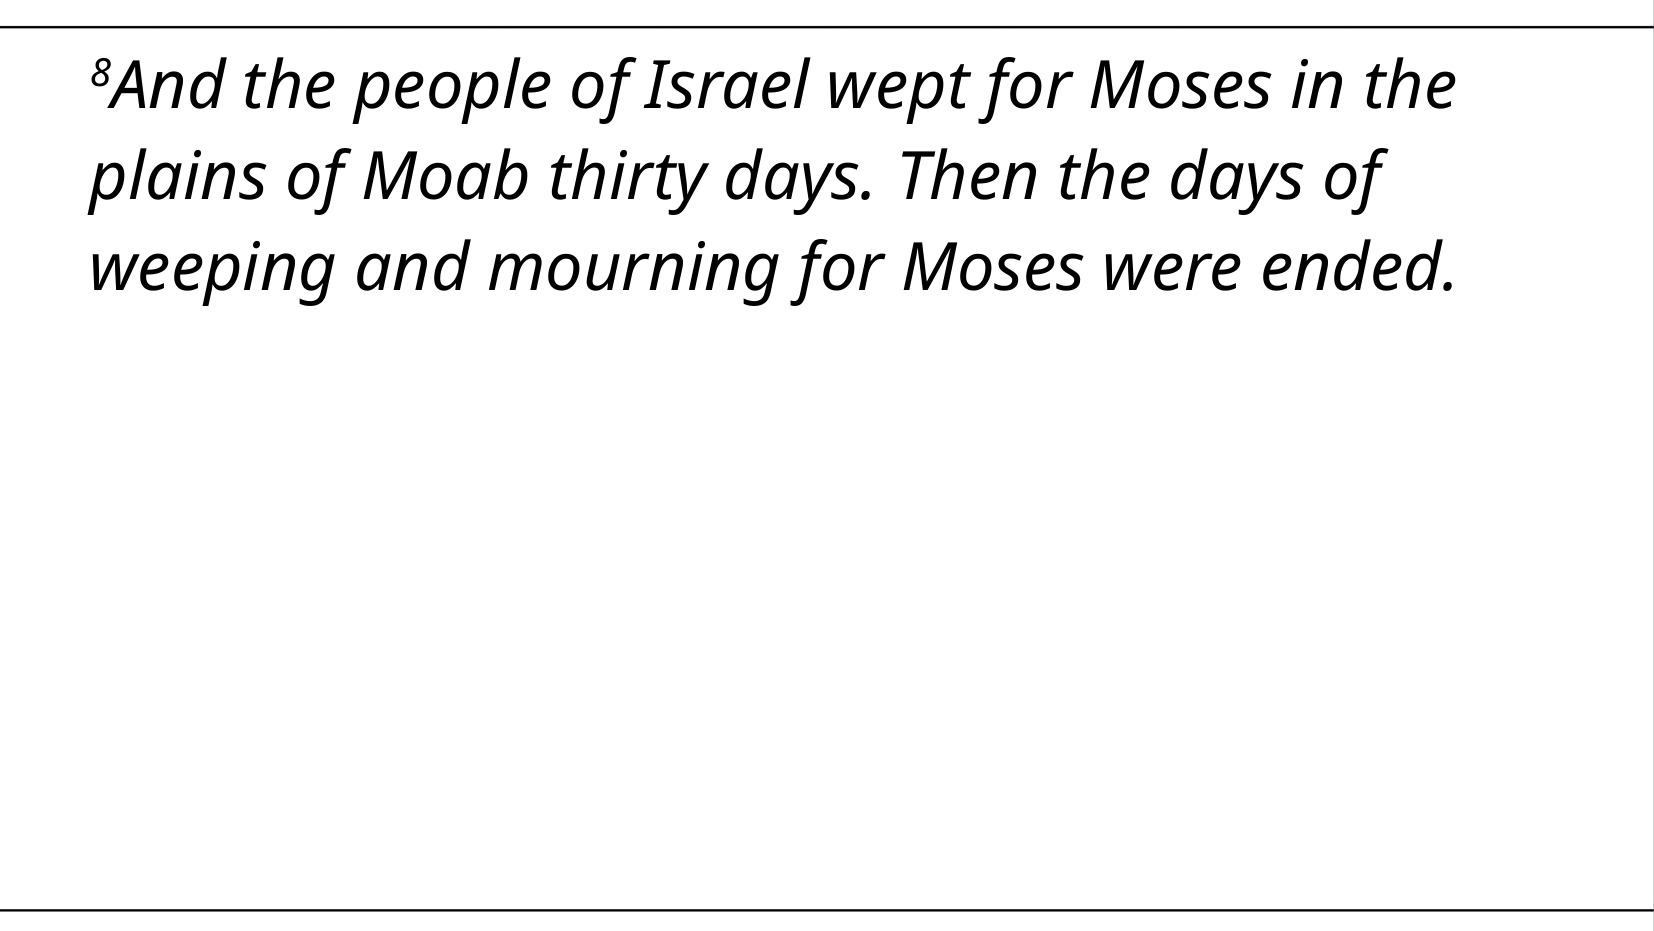

8And the people of Israel wept for Moses in the plains of Moab thirty days. Then the days of weeping and mourning for Moses were ended.